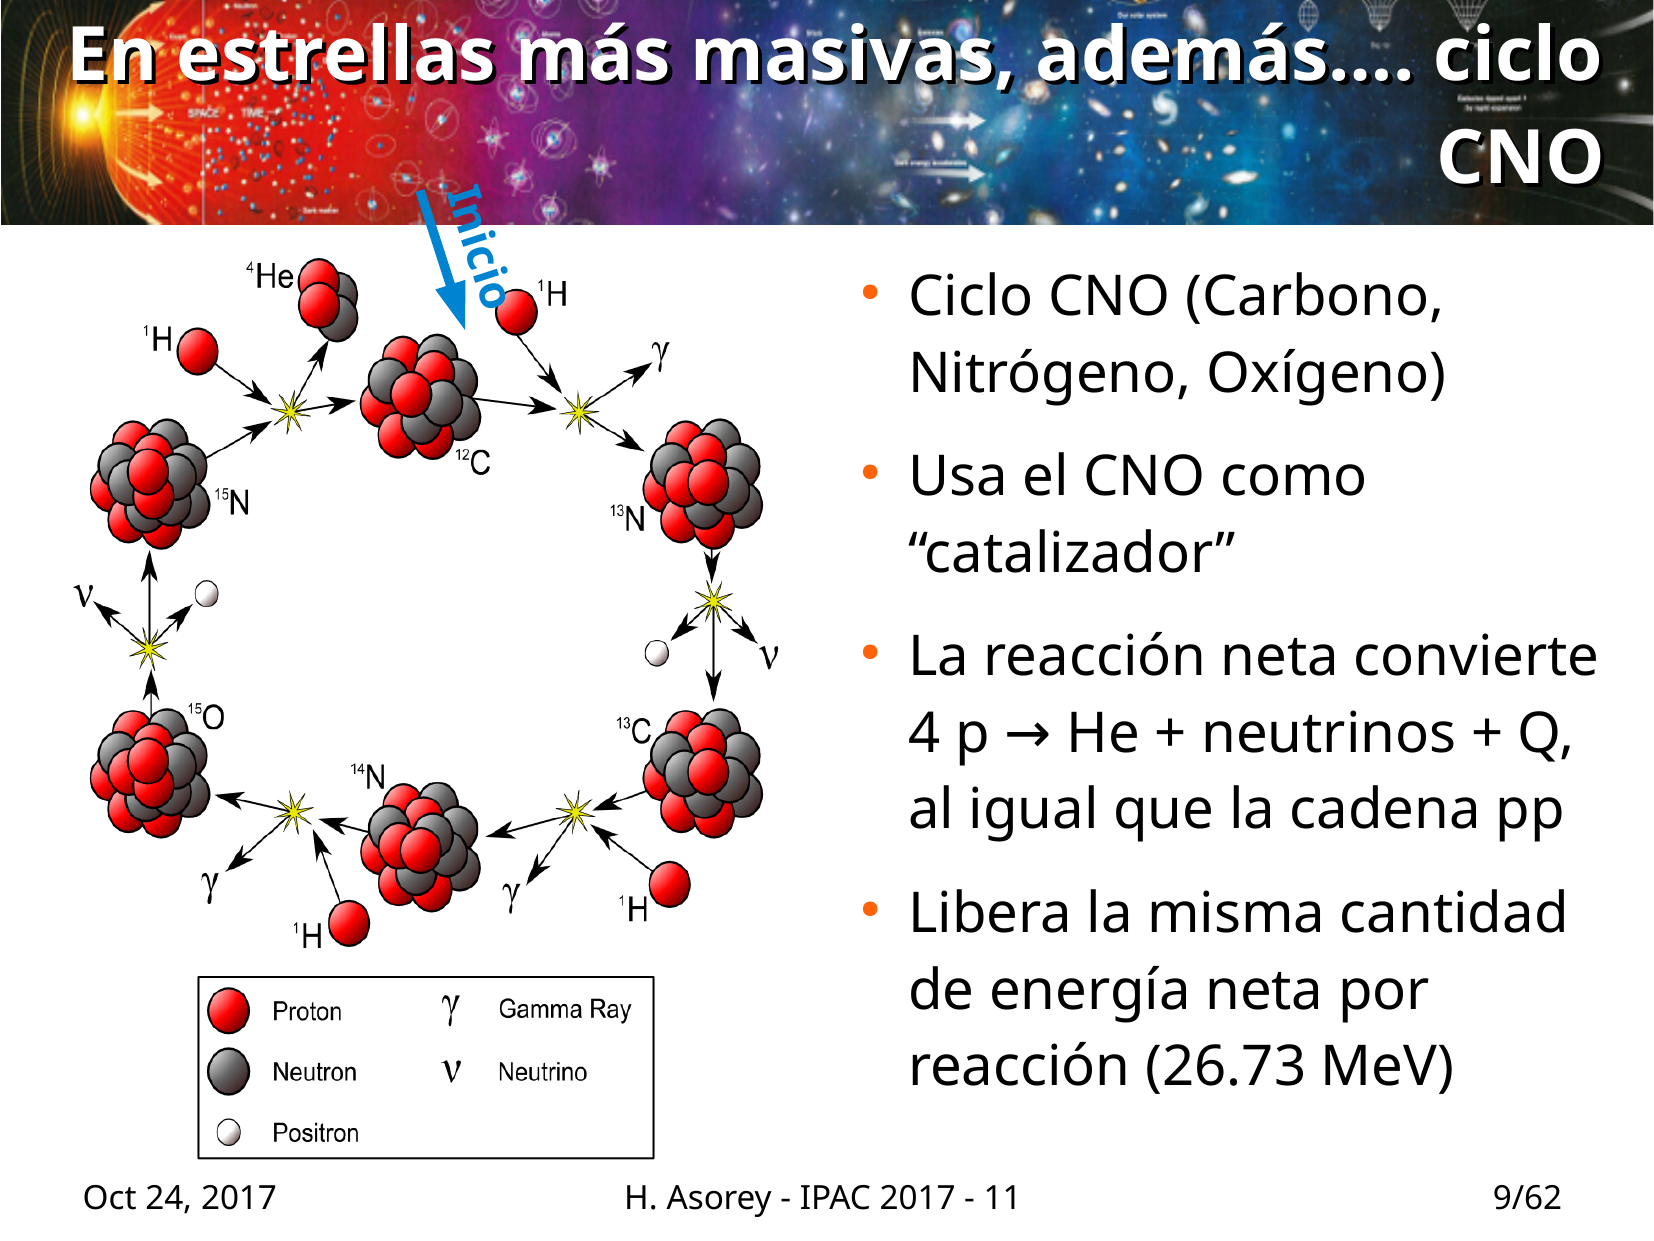

# En estrellas más masivas, además…. ciclo CNO
Inicio
Ciclo CNO (Carbono, Nitrógeno, Oxígeno)
Usa el CNO como “catalizador”
La reacción neta convierte 4 p → He + neutrinos + Q, al igual que la cadena pp
Libera la misma cantidad de energía neta por reacción (26.73 MeV)
Oct 24, 2017
H. Asorey - IPAC 2017 - 11
9